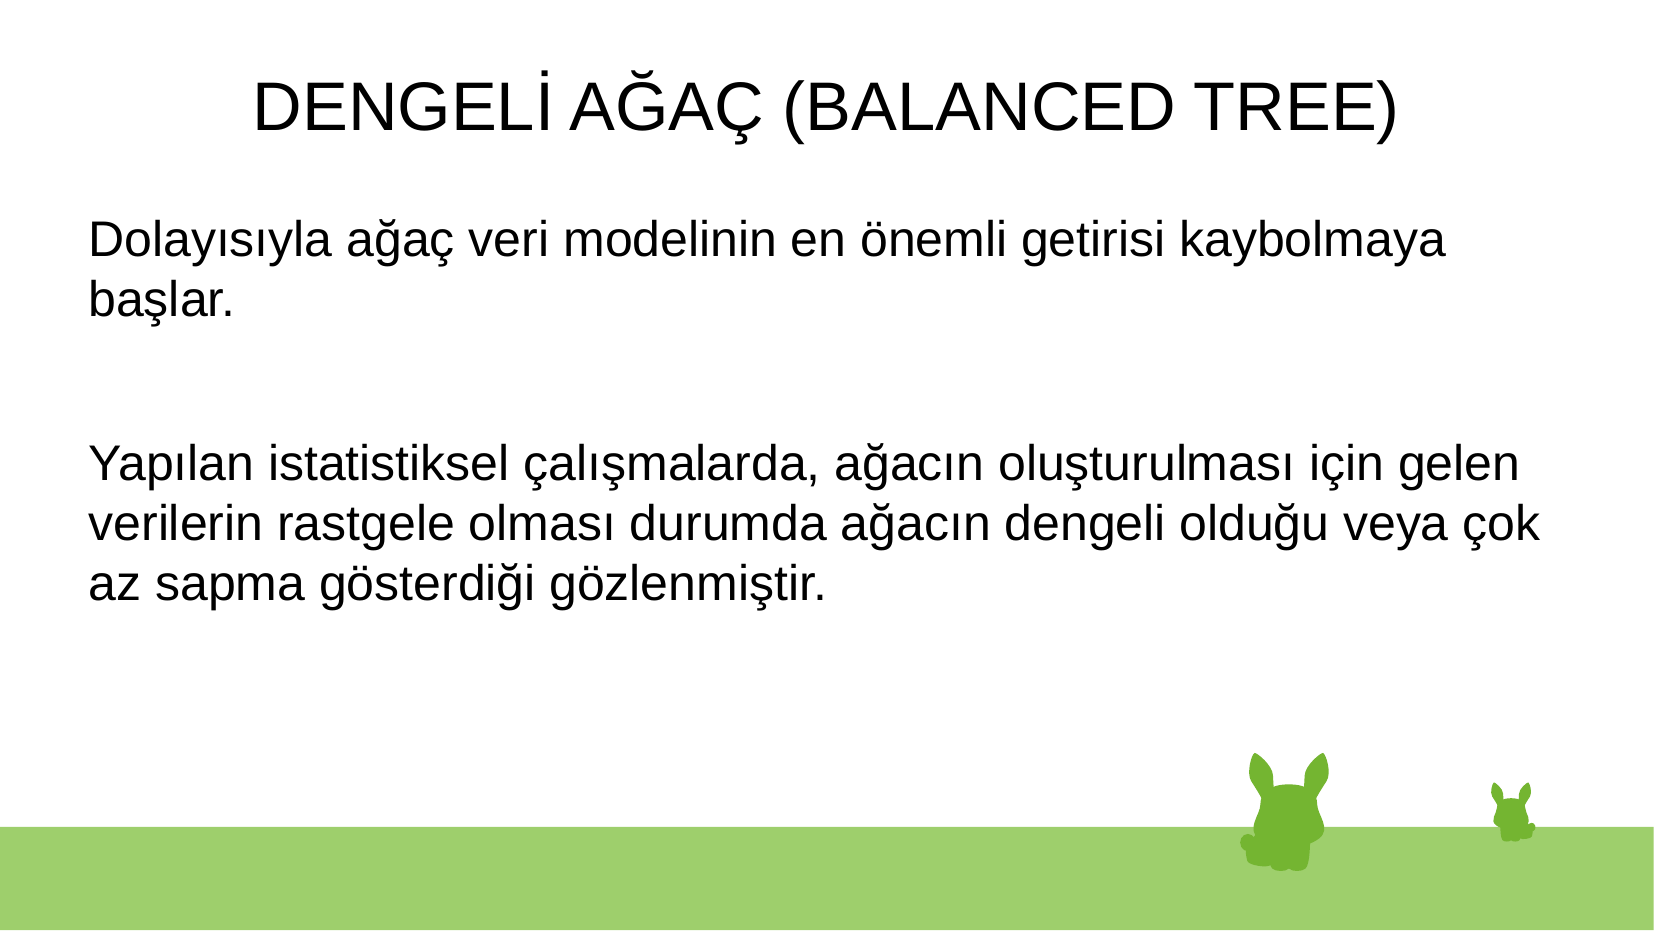

# DENGELİ AĞAÇ (BALANCED TREE)
Dolayısıyla ağaç veri modelinin en önemli getirisi kaybolmaya başlar.
Yapılan istatistiksel çalışmalarda, ağacın oluşturulması için gelen verilerin rastgele olması durumda ağacın dengeli olduğu veya çok az sapma gösterdiği gözlenmiştir.